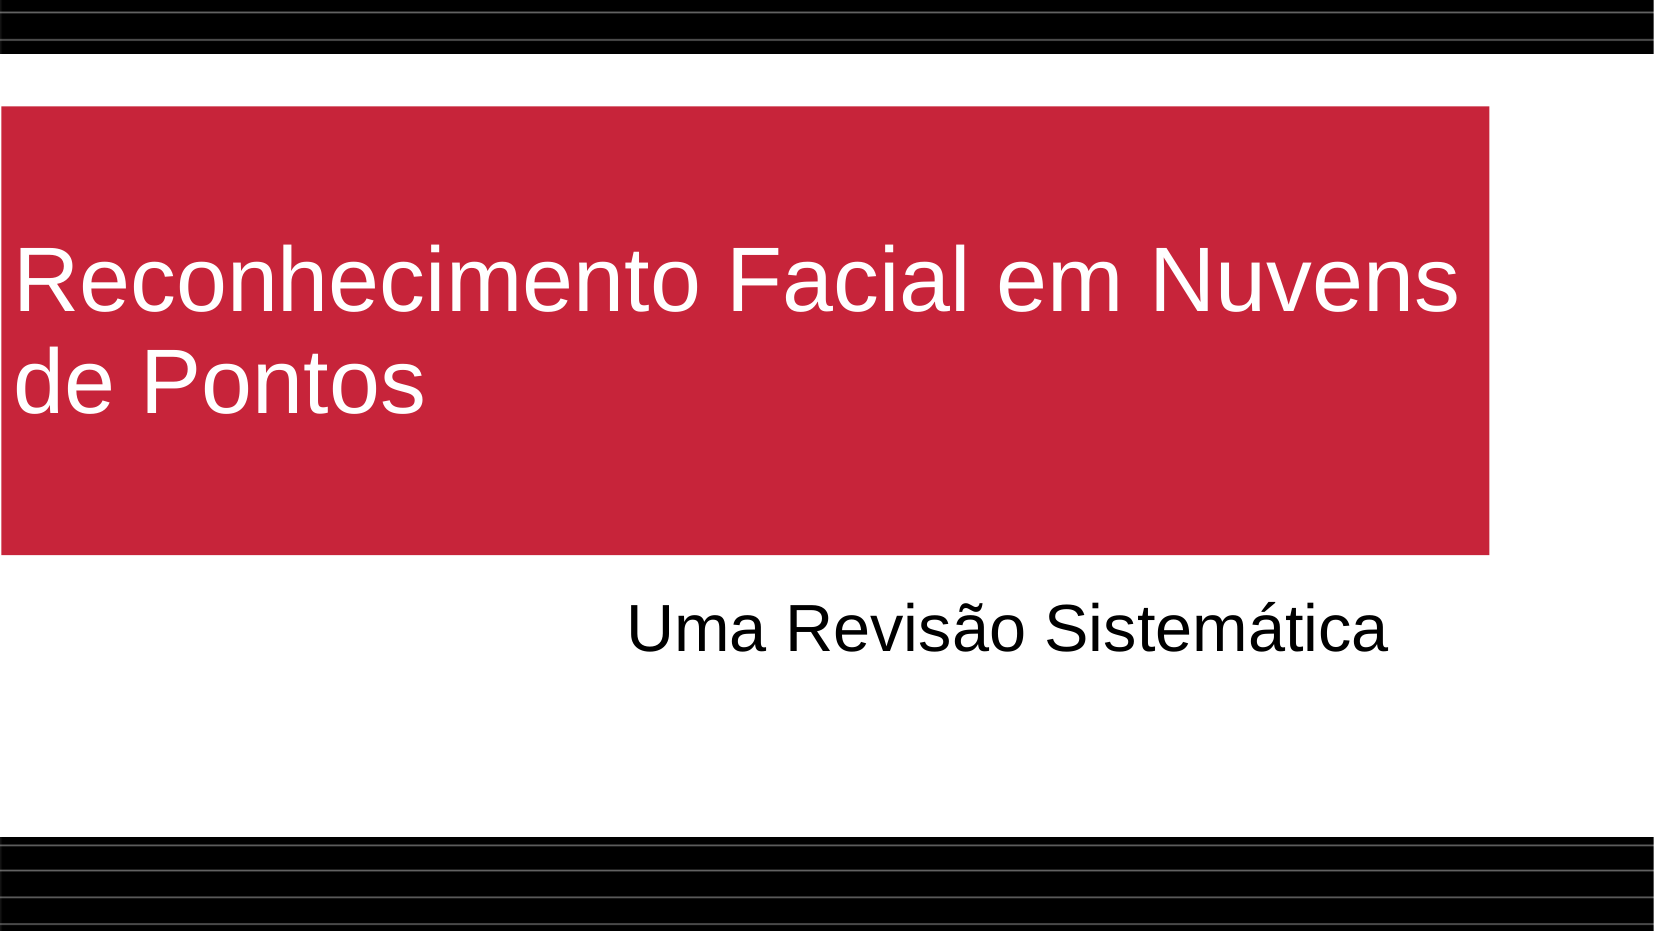

# Reconhecimento Facial em Nuvens de Pontos
Uma Revisão Sistemática